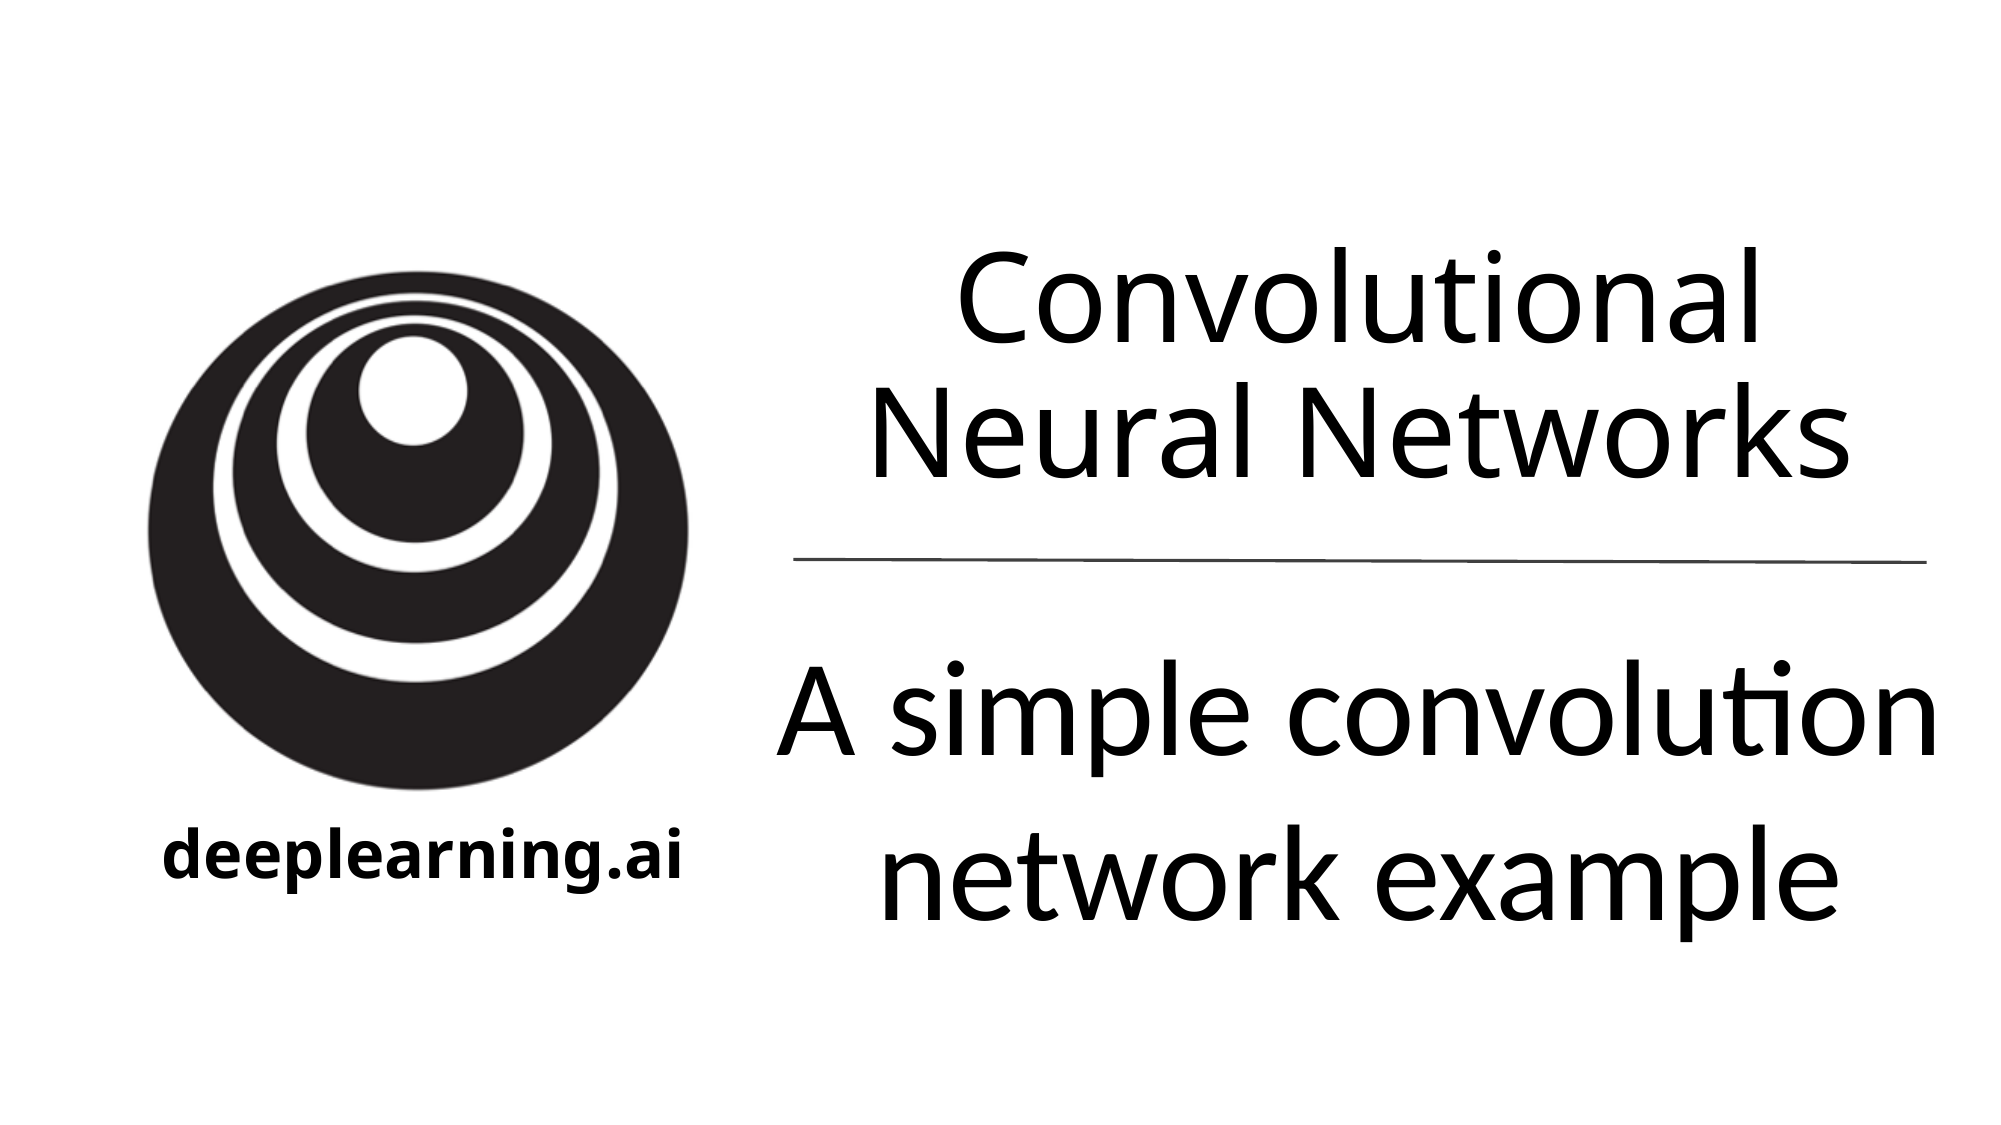

# Convolutional Neural Networks
deeplearning.ai
A simple convolution network example